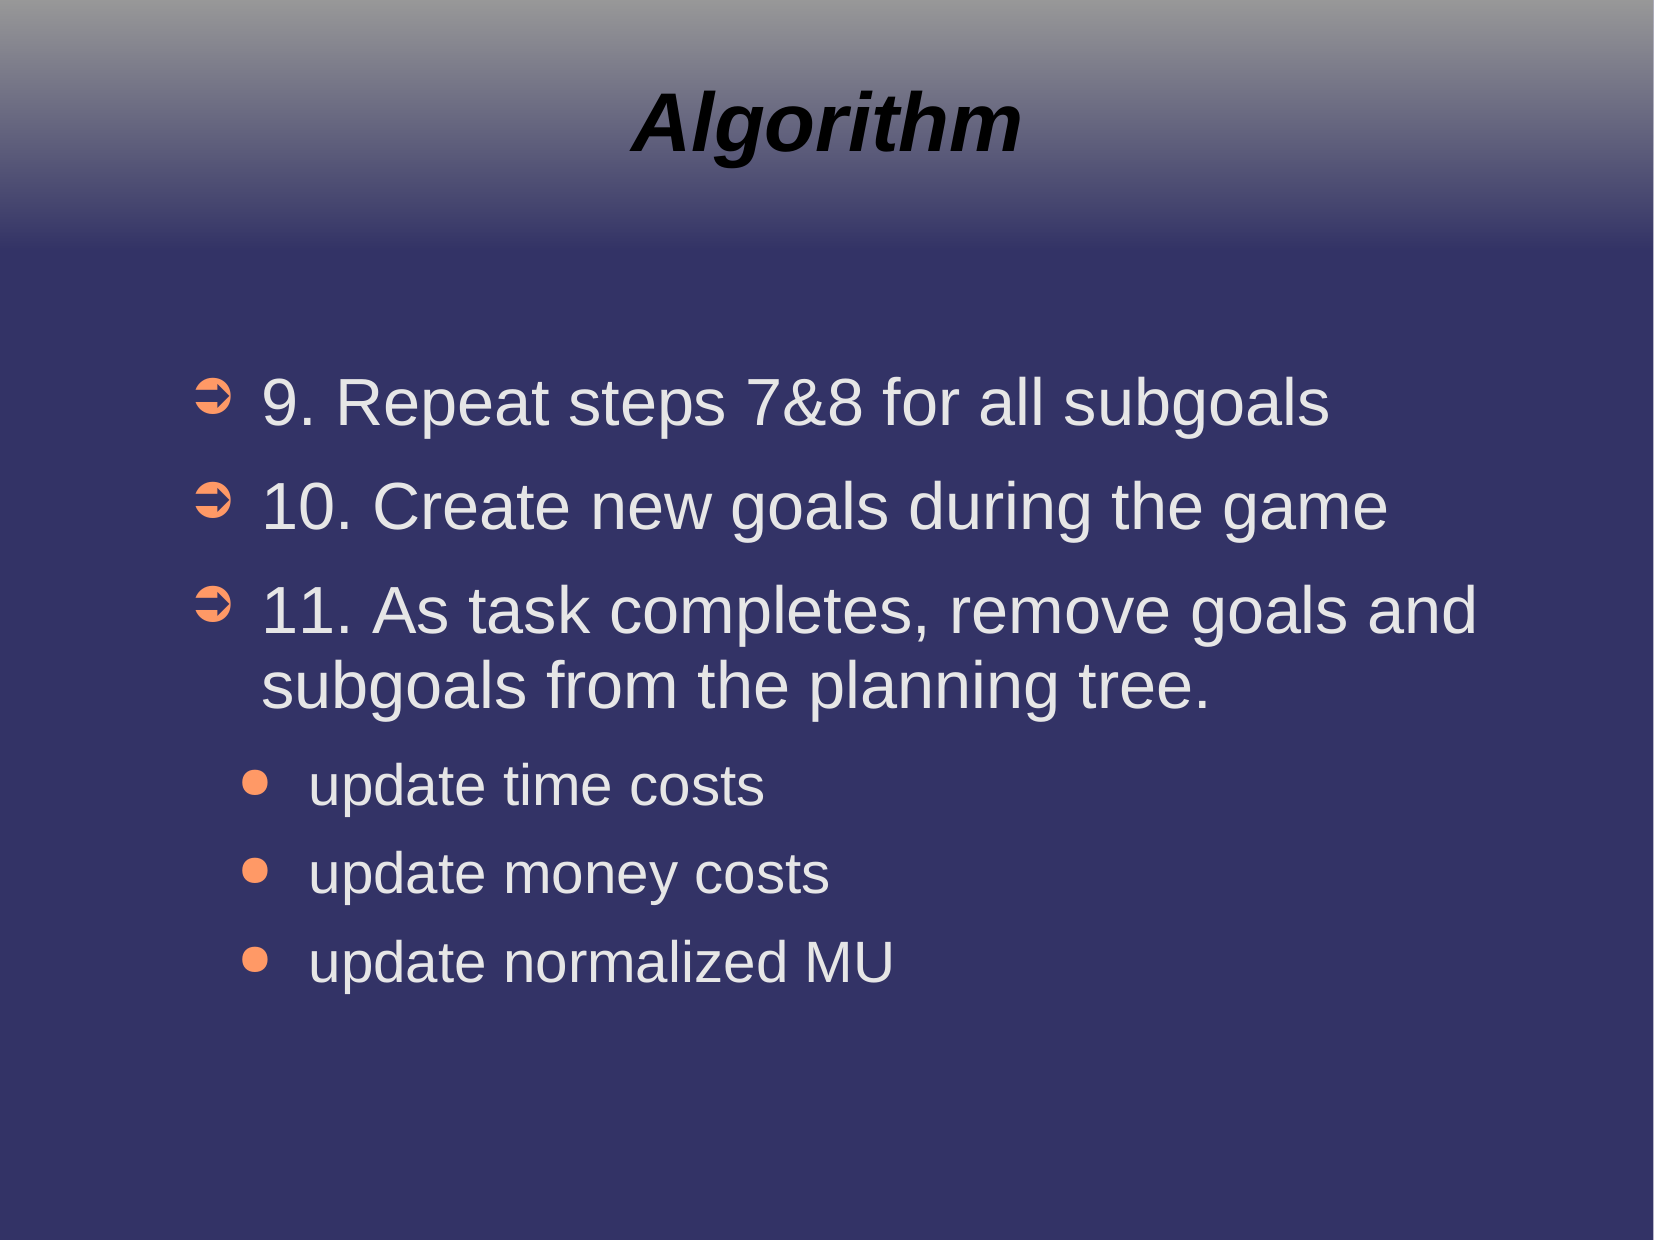

# Algorithm
9. Repeat steps 7&8 for all subgoals
10. Create new goals during the game
11. As task completes, remove goals and subgoals from the planning tree.
update time costs
update money costs
update normalized MU